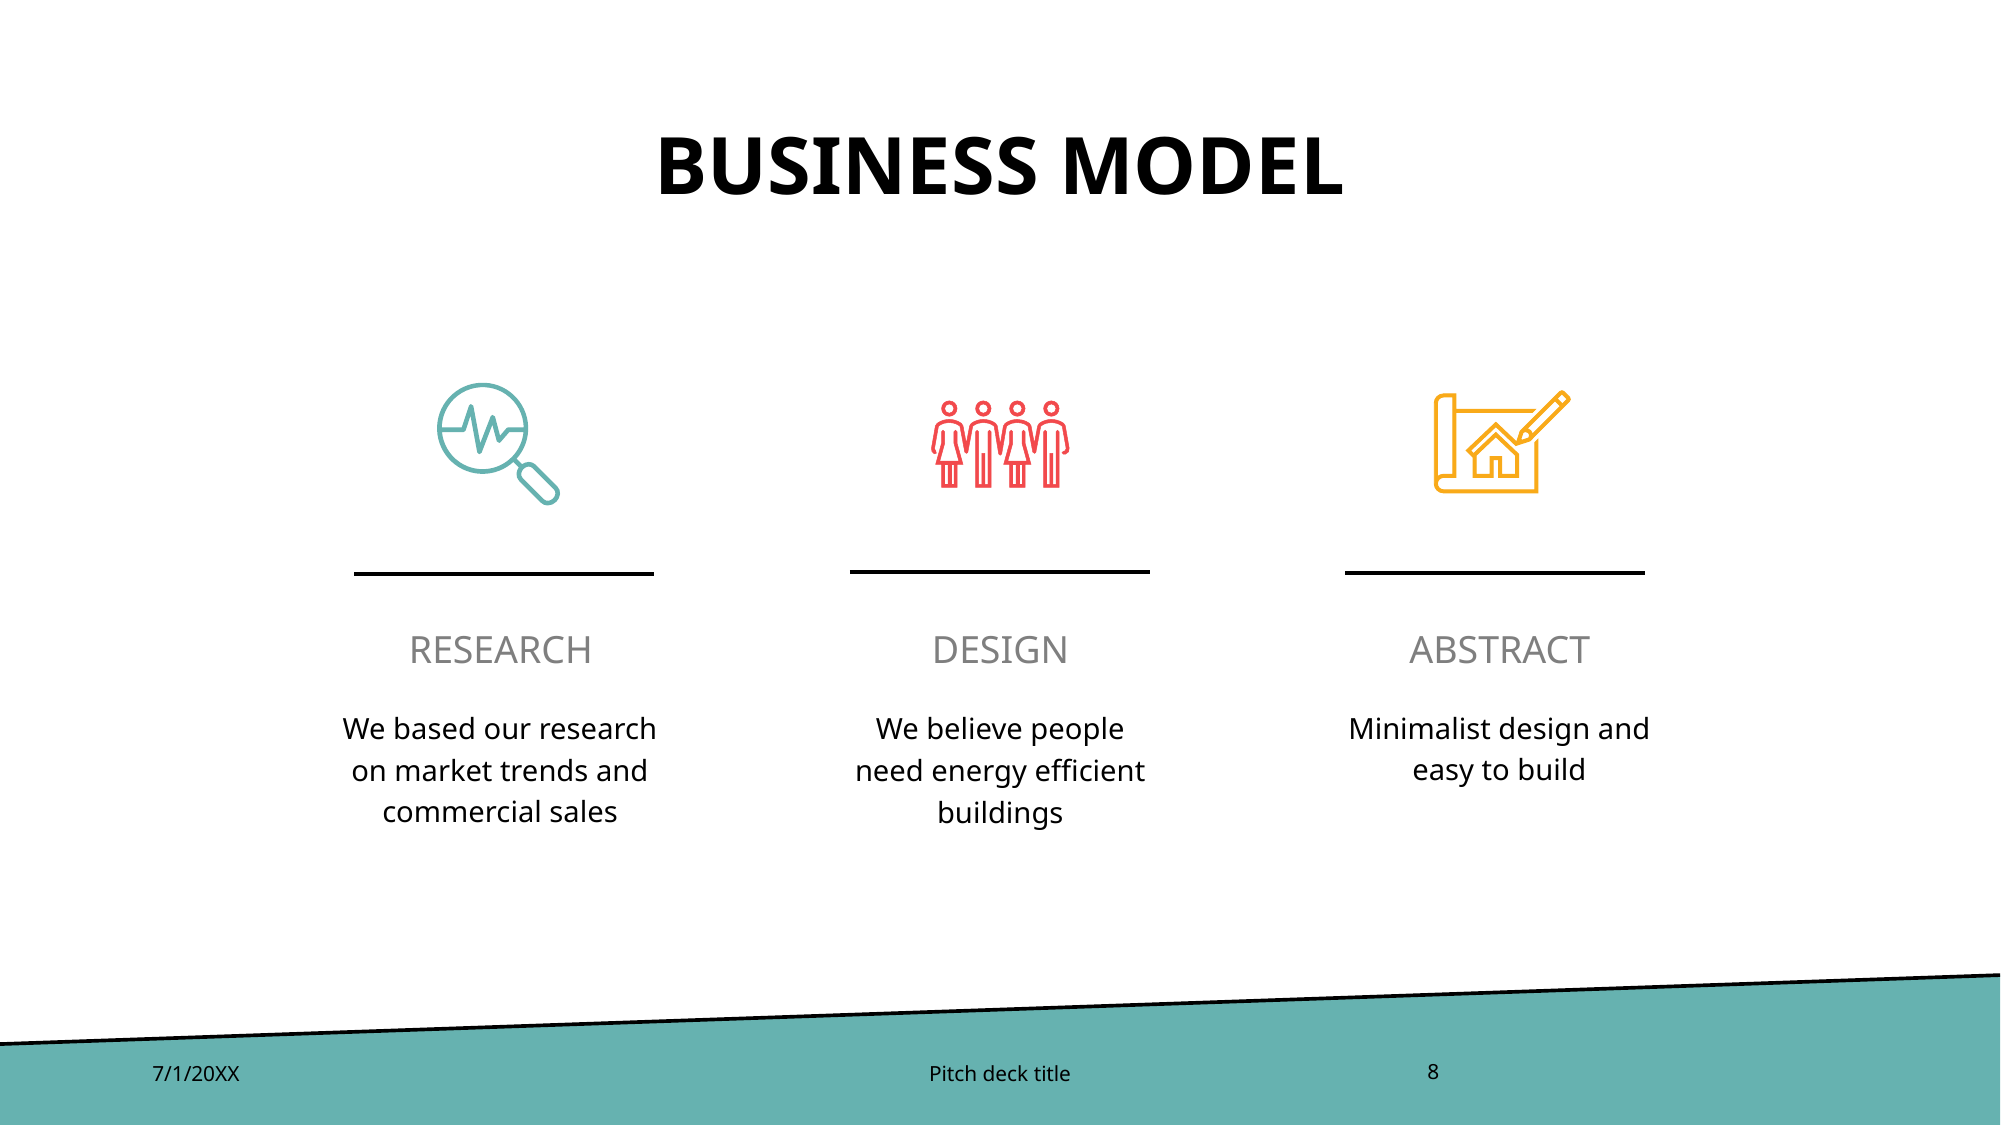

# BUSINESS MODEL
RESEARCH
DESIGN
ABSTRACT
Minimalist design and easy to build
We based our research on market trends and commercial sales
We believe people need energy efficient buildings
7/1/20XX
Pitch deck title